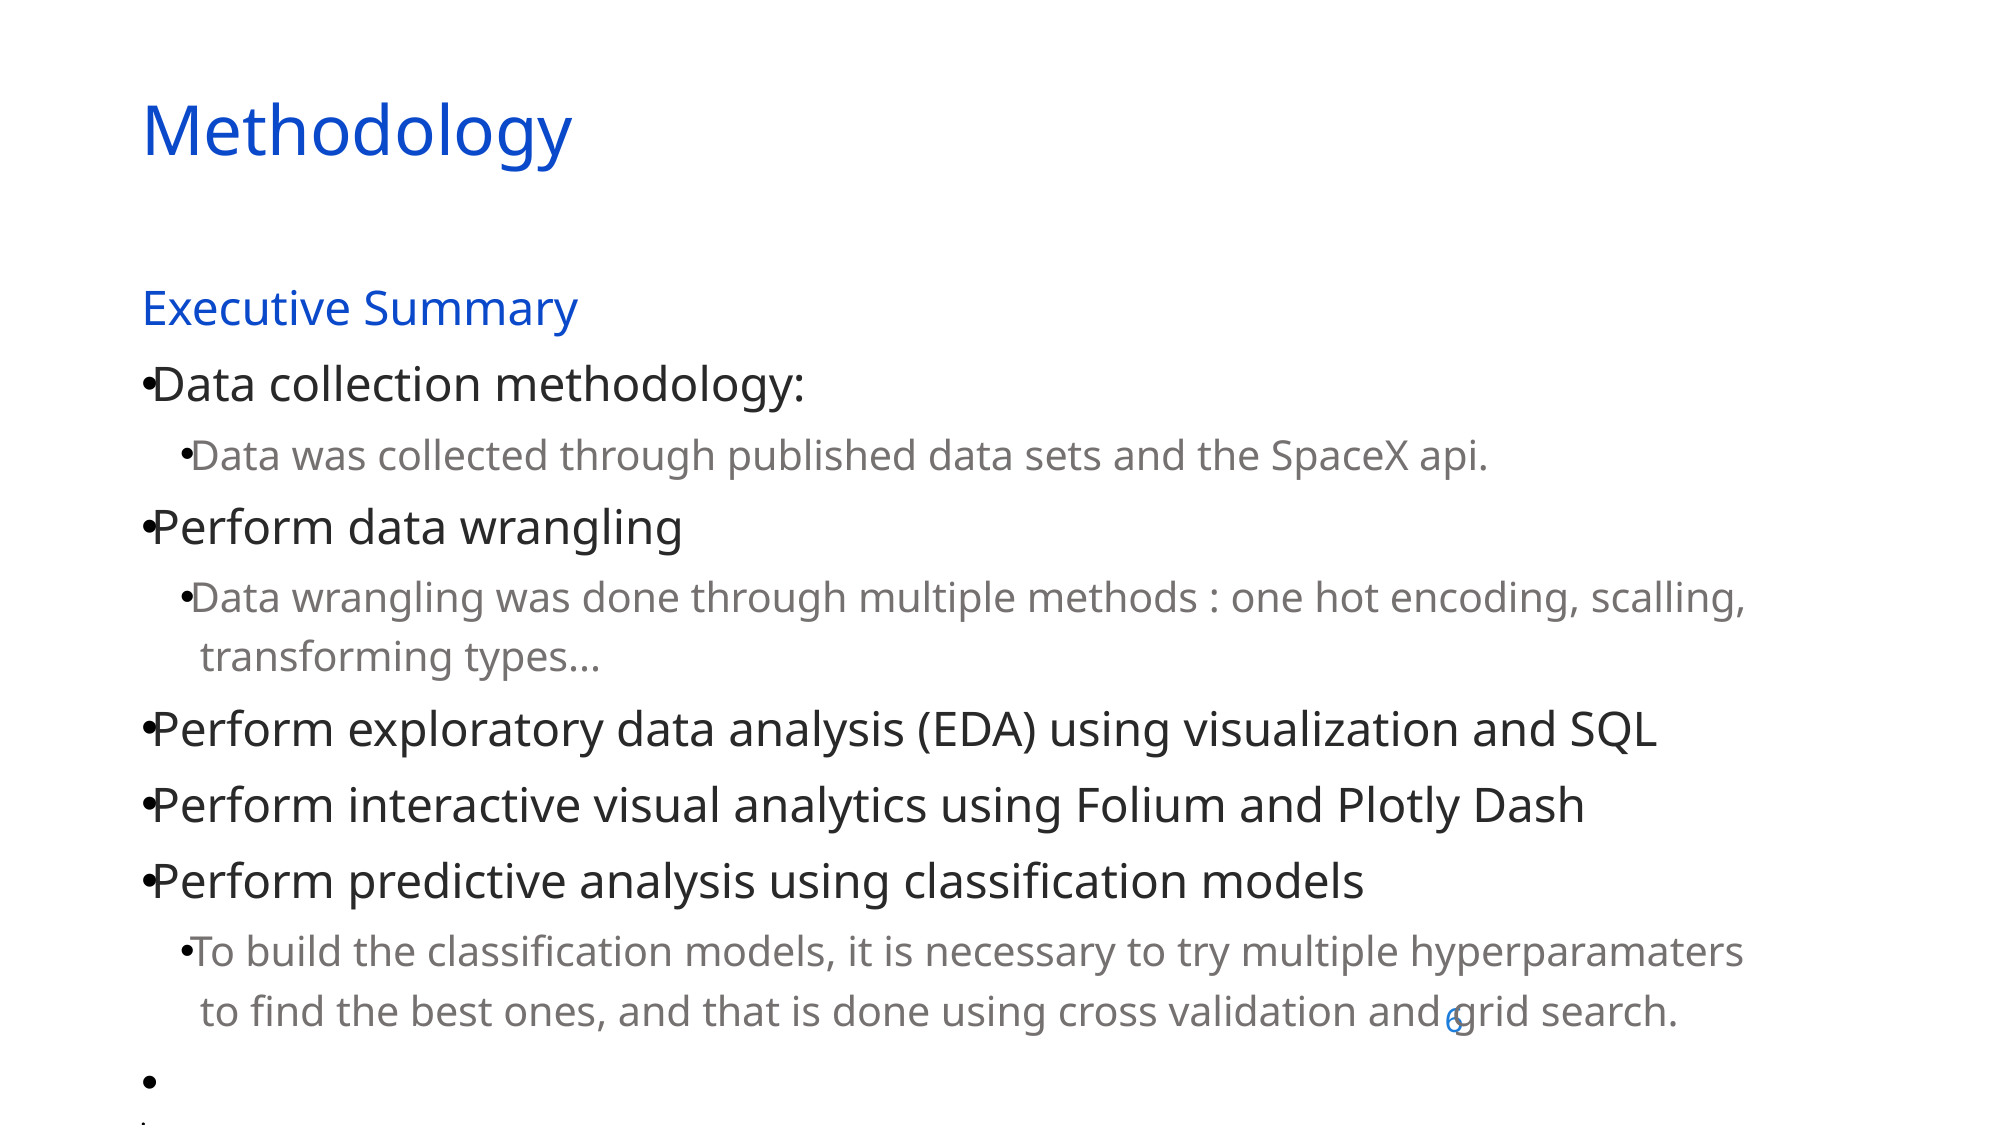

Methodology
Executive Summary
Data collection methodology:
Data was collected through published data sets and the SpaceX api.
Perform data wrangling
Data wrangling was done through multiple methods : one hot encoding, scalling, transforming types...
Perform exploratory data analysis (EDA) using visualization and SQL
Perform interactive visual analytics using Folium and Plotly Dash
Perform predictive analysis using classification models
To build the classification models, it is necessary to try multiple hyperparamaters to find the best ones, and that is done using cross validation and grid search.
4